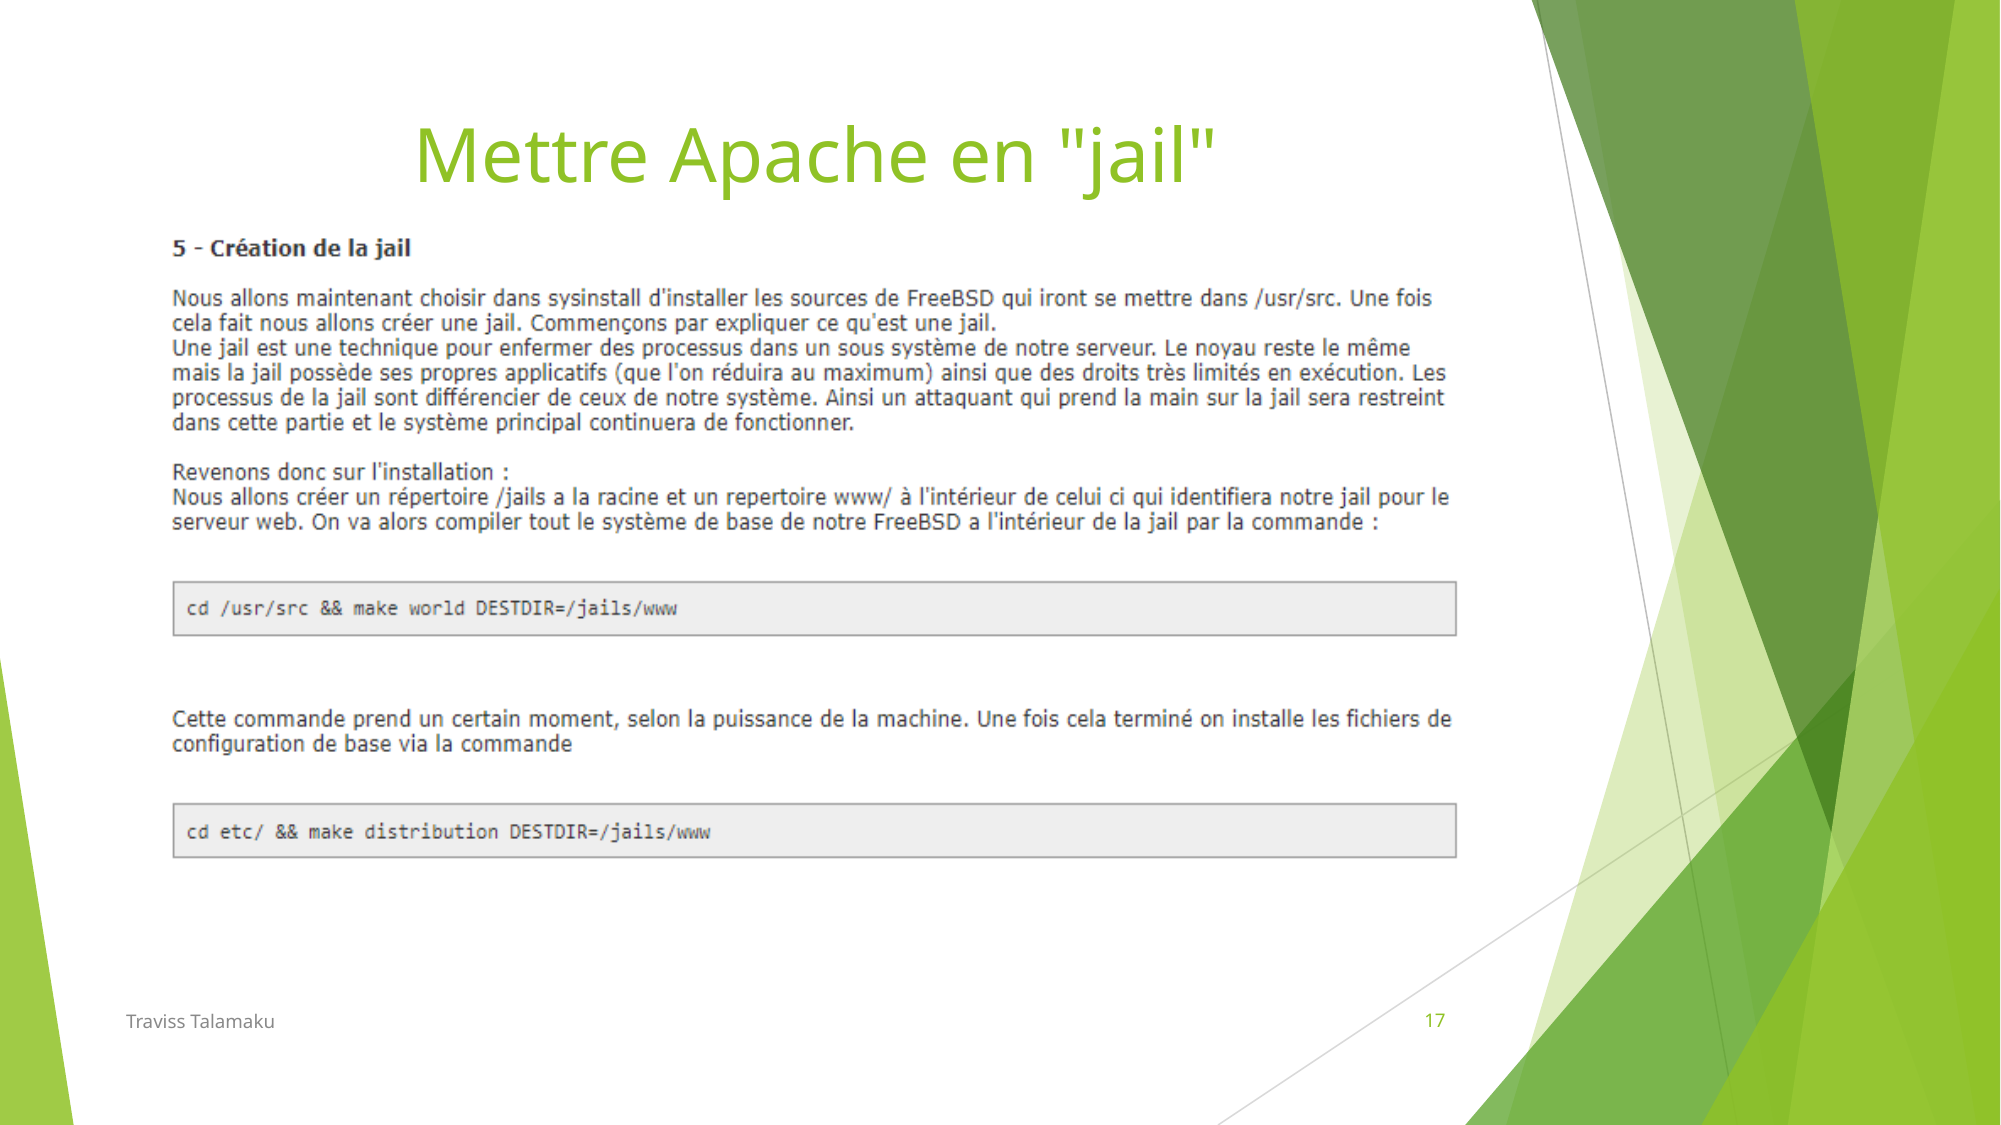

# Mettre Apache en "jail"
Traviss Talamaku